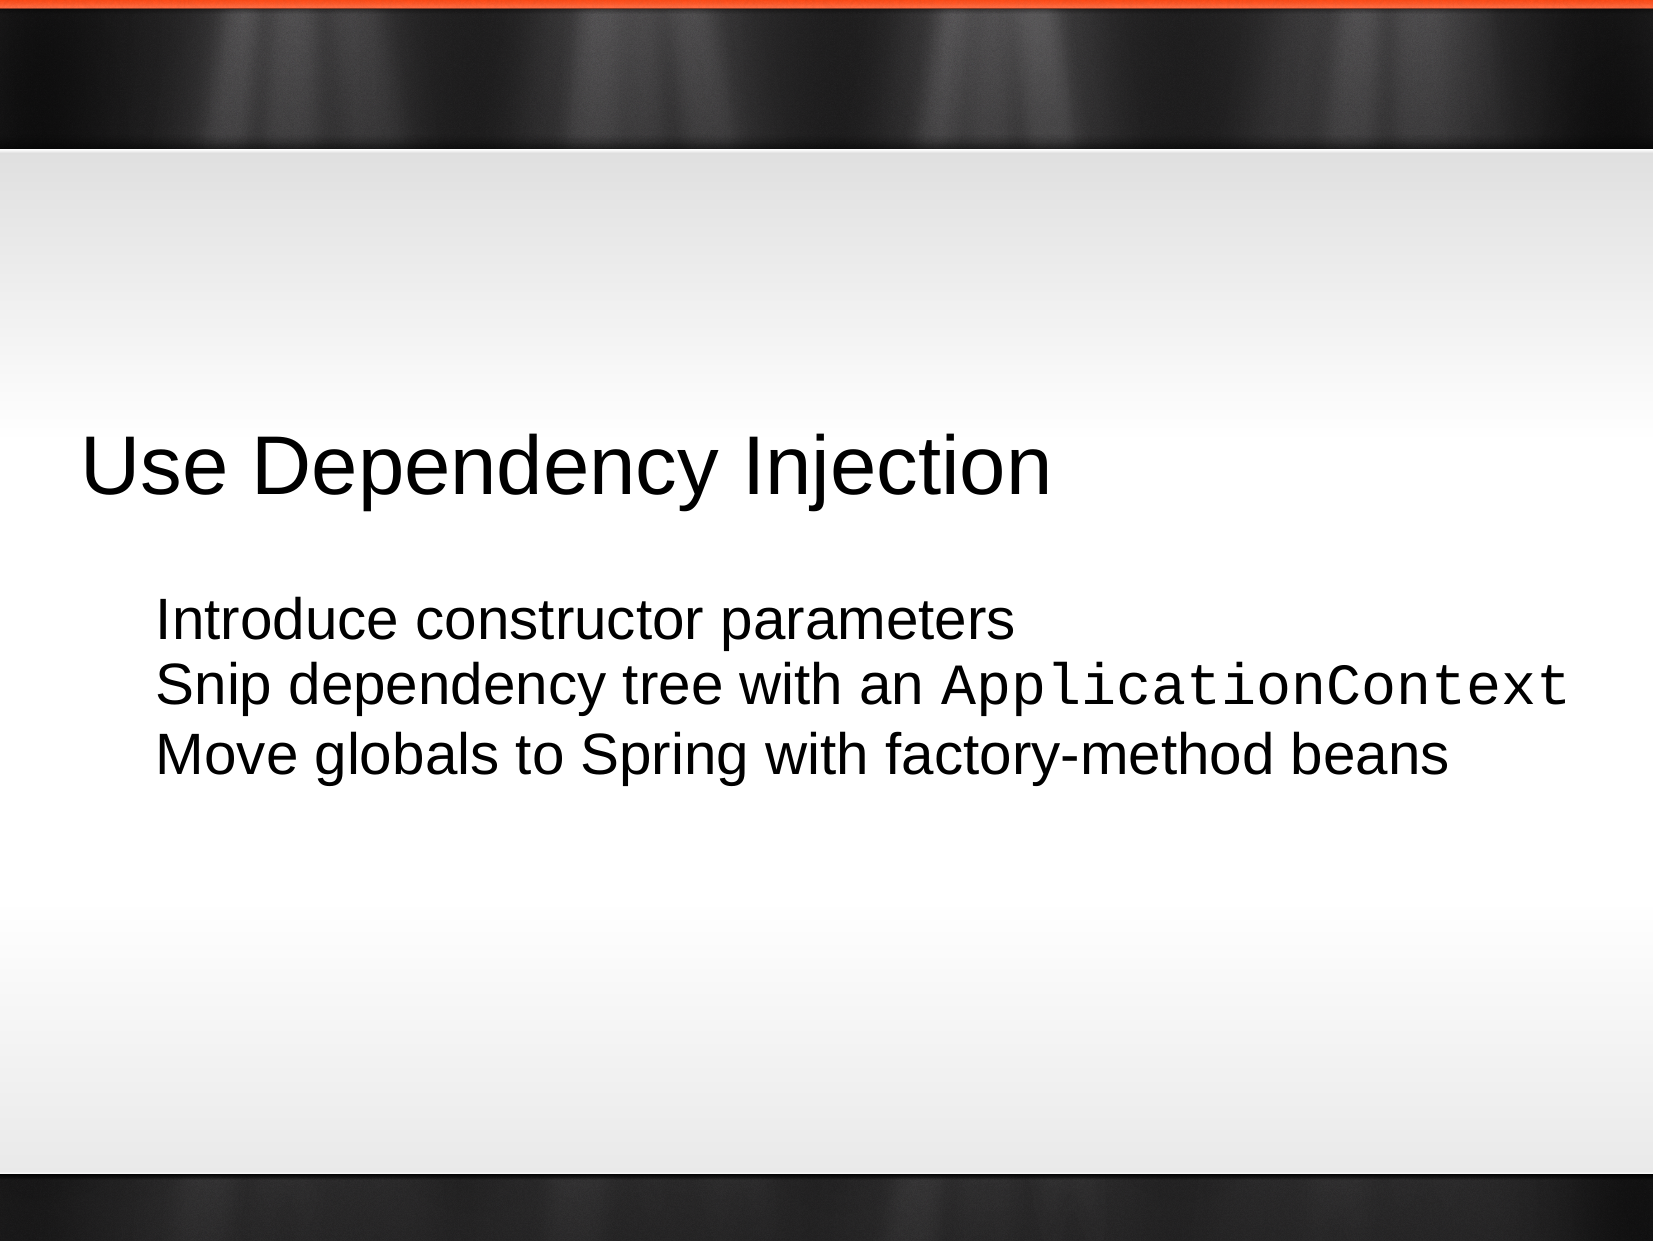

# Use Dependency Injection
	Introduce constructor parameters
	Snip dependency tree with an ApplicationContext		Move globals to Spring with factory-method beans